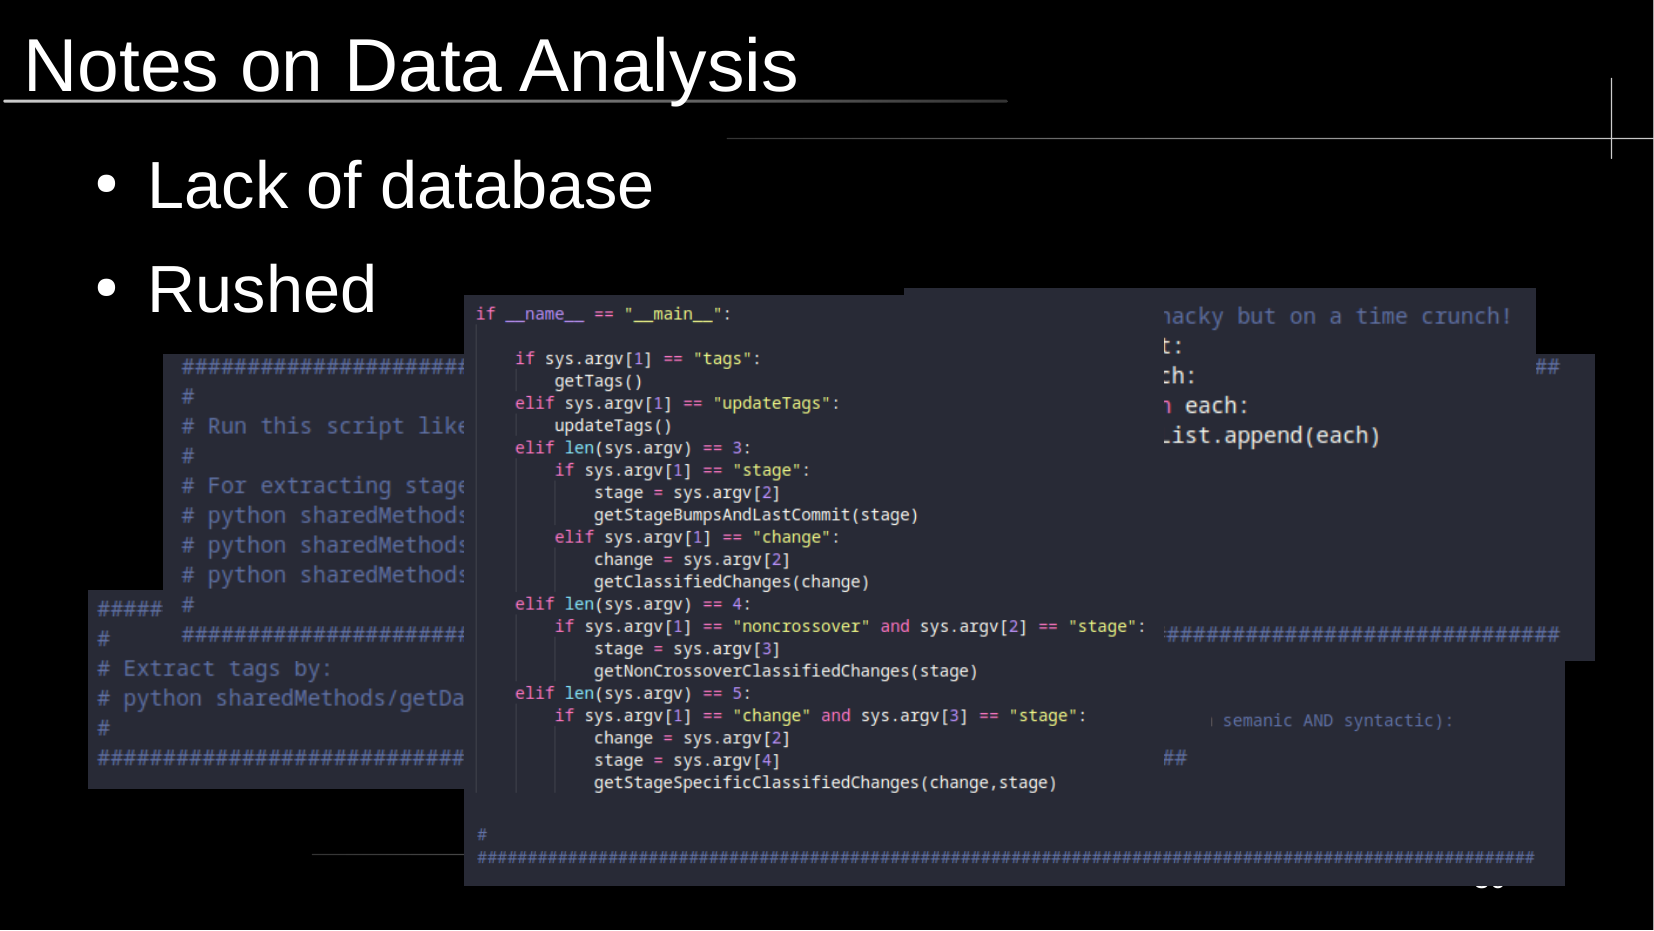

# Notes on Data Analysis
Lack of database
Rushed
30